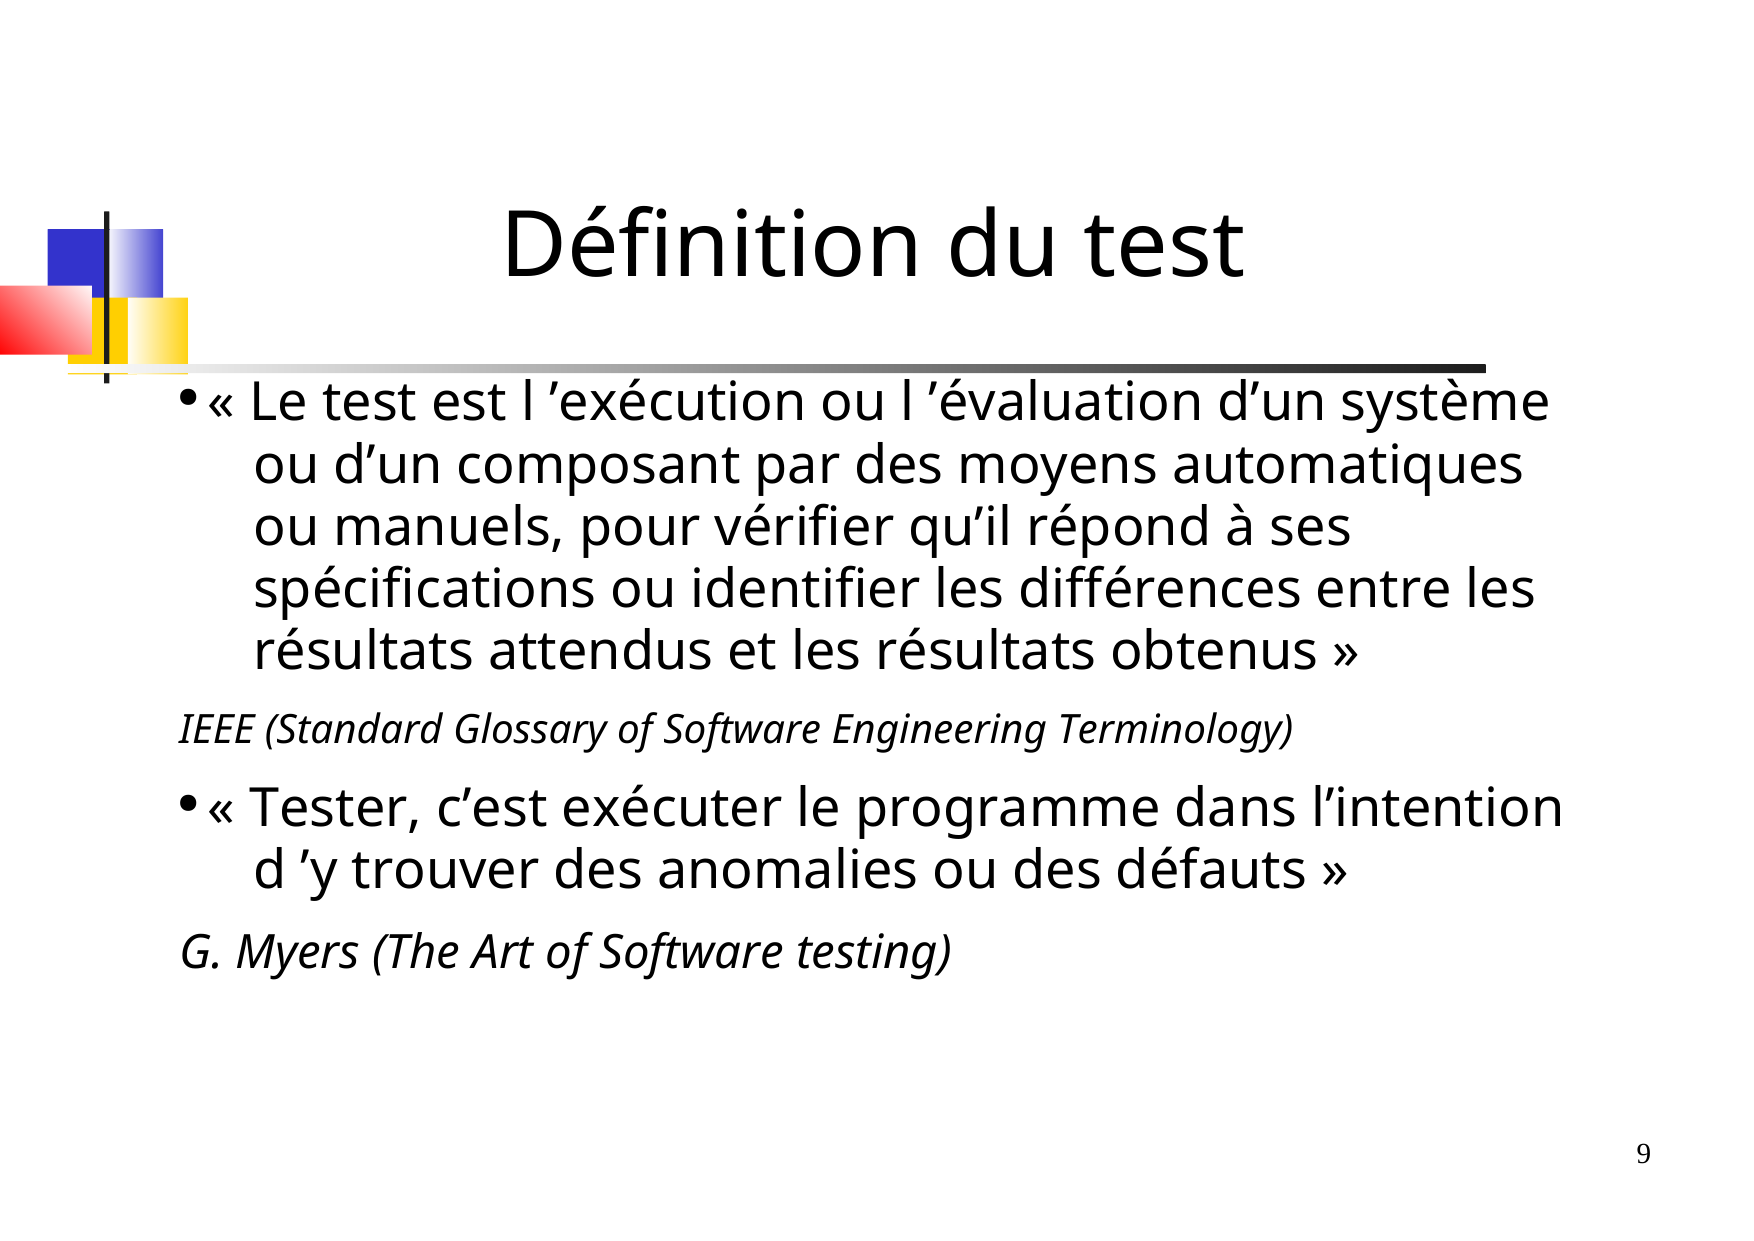

# Définition du test
« Le test est l ’exécution ou l ’évaluation d’un système ou d’un composant par des moyens automatiques ou manuels, pour vérifier qu’il répond à ses spécifications ou identifier les différences entre les résultats attendus et les résultats obtenus »
IEEE (Standard Glossary of Software Engineering Terminology)
« Tester, c’est exécuter le programme dans l’intention d ’y trouver des anomalies ou des défauts »
G. Myers (The Art of Software testing)